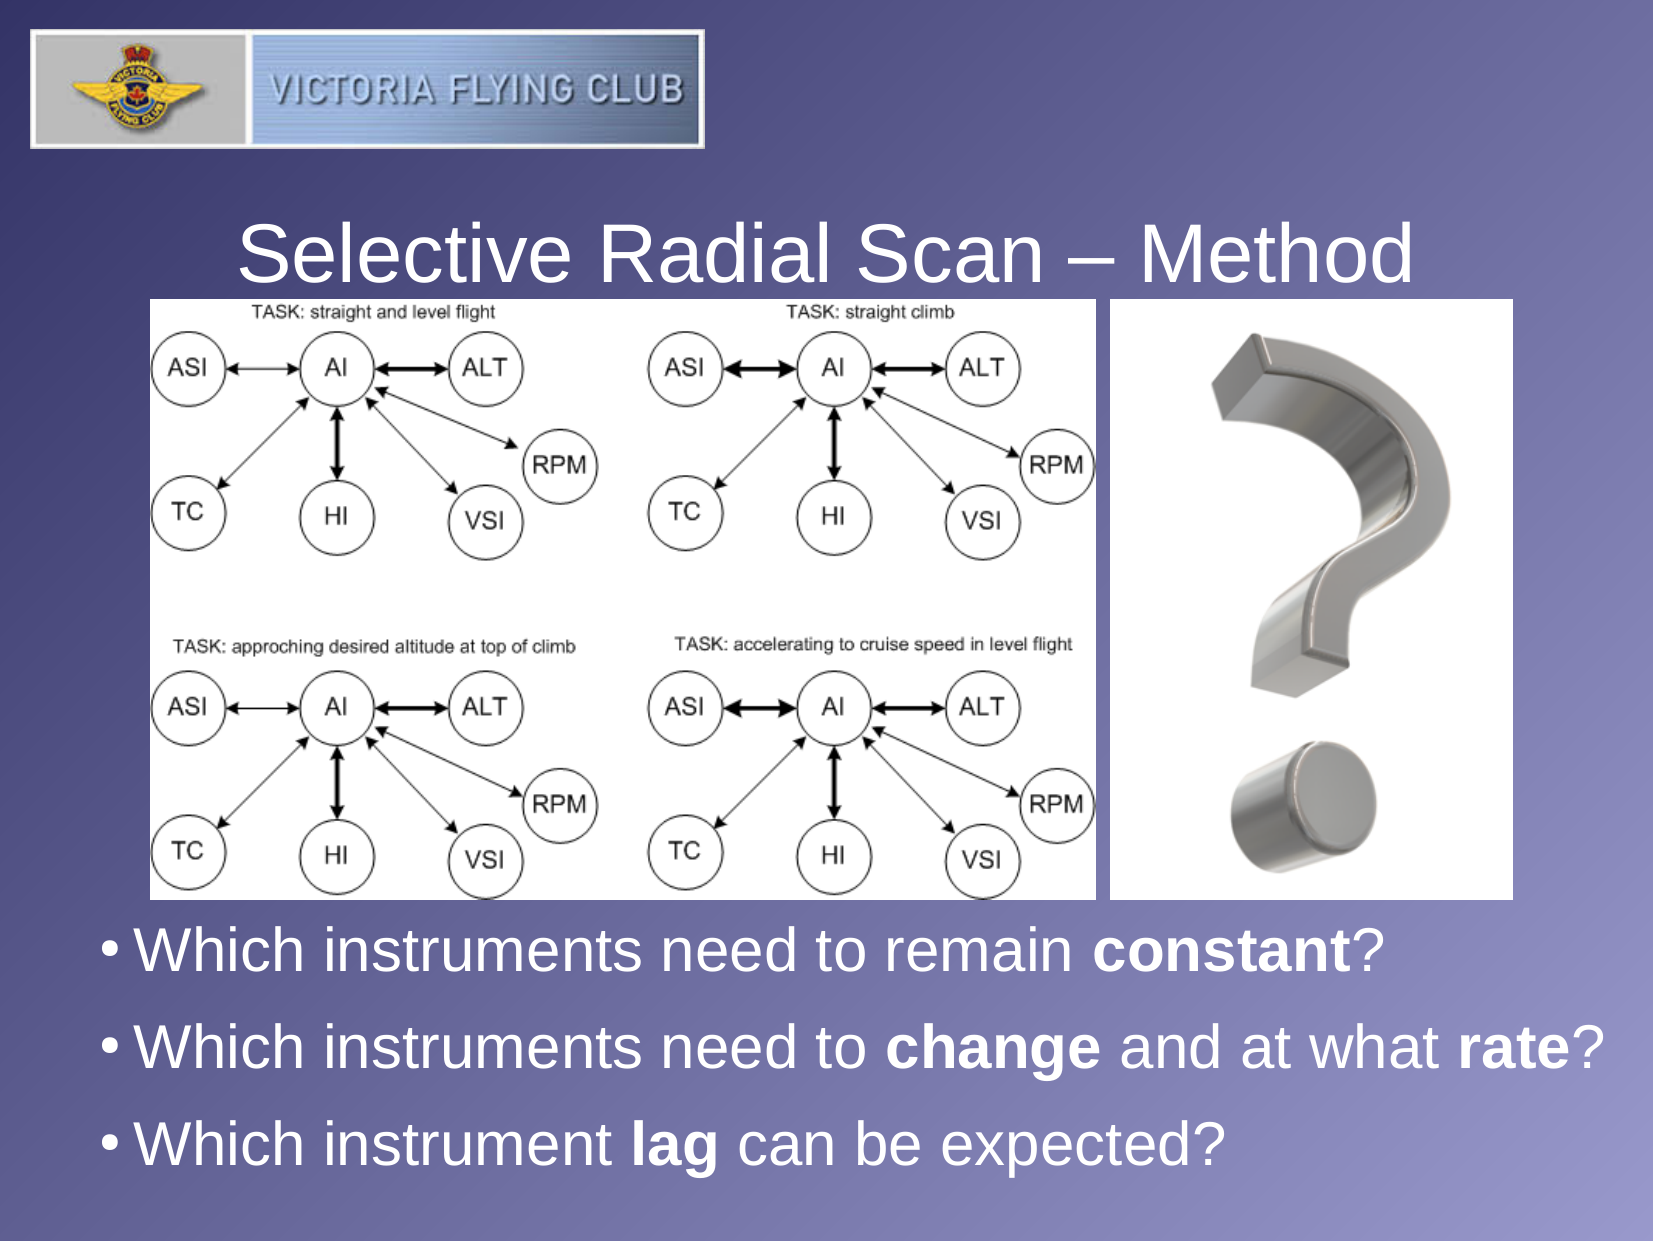

# Selective Radial Scan – Method
Which instruments need to remain constant?
Which instruments need to change and at what rate?
Which instrument lag can be expected?